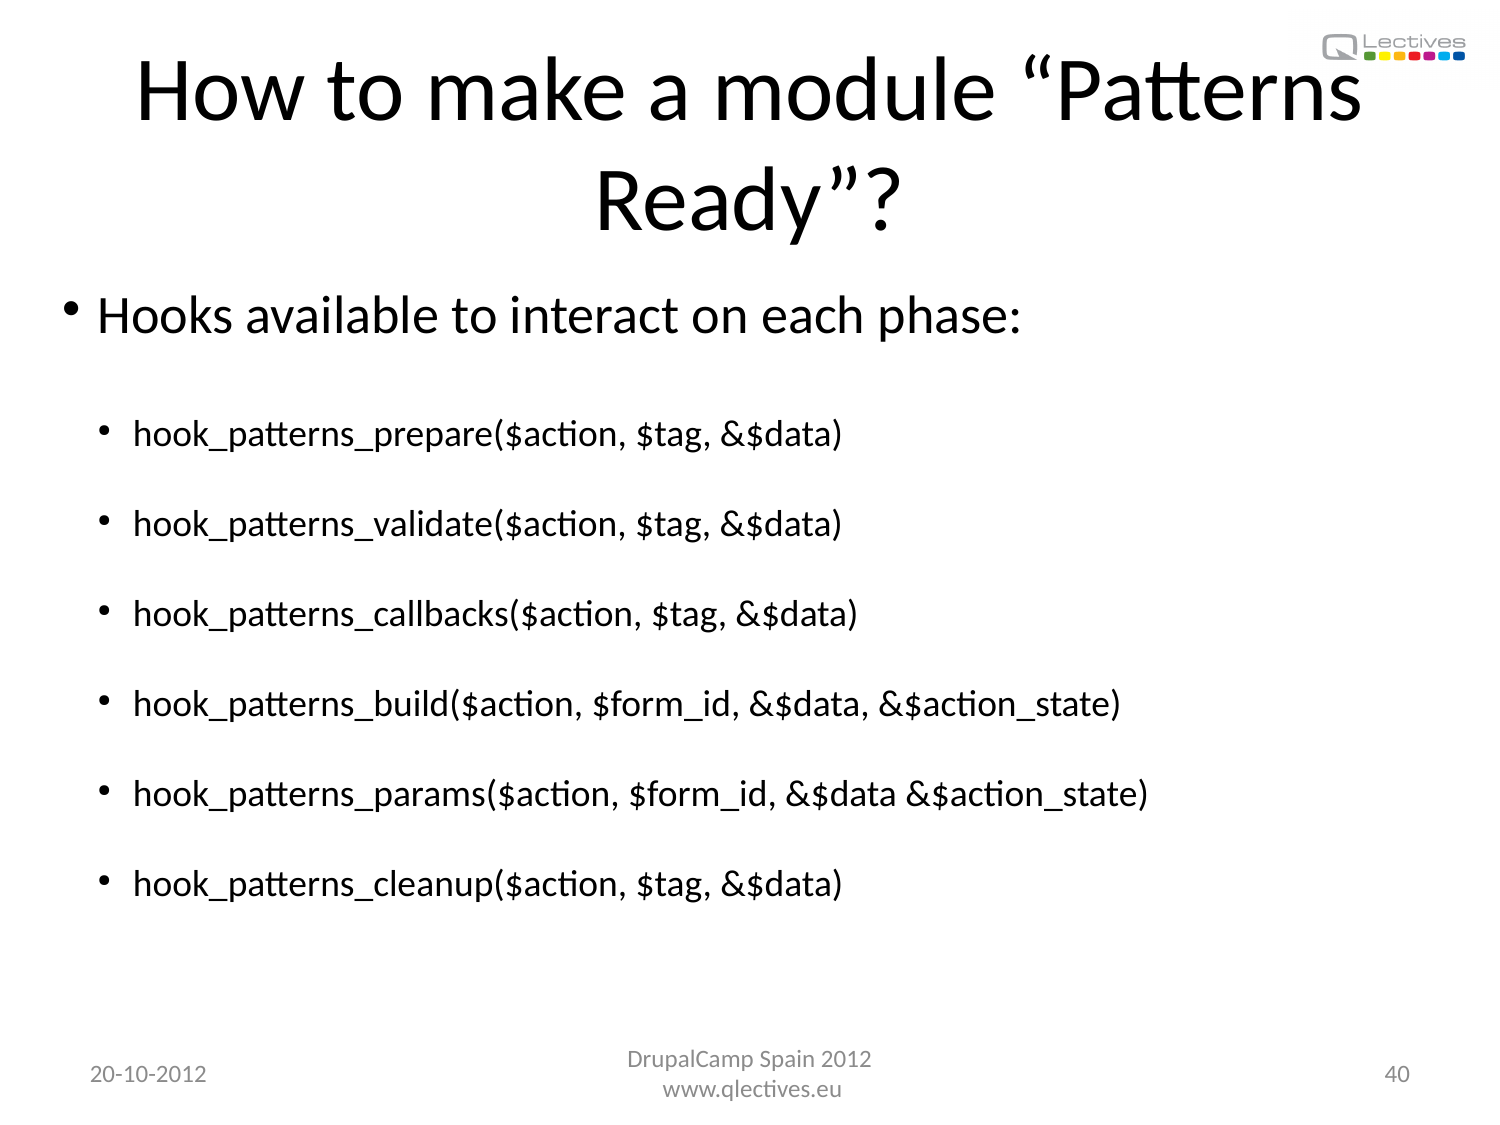

How to make a module “Patterns Ready”?
Hooks available to interact on each phase:
hook_patterns_prepare($action, $tag, &$data)
hook_patterns_validate($action, $tag, &$data)
hook_patterns_callbacks($action, $tag, &$data)
hook_patterns_build($action, $form_id, &$data, &$action_state)
hook_patterns_params($action, $form_id, &$data &$action_state)
hook_patterns_cleanup($action, $tag, &$data)
20-10-2012
DrupalCamp Spain 2012
 www.qlectives.eu